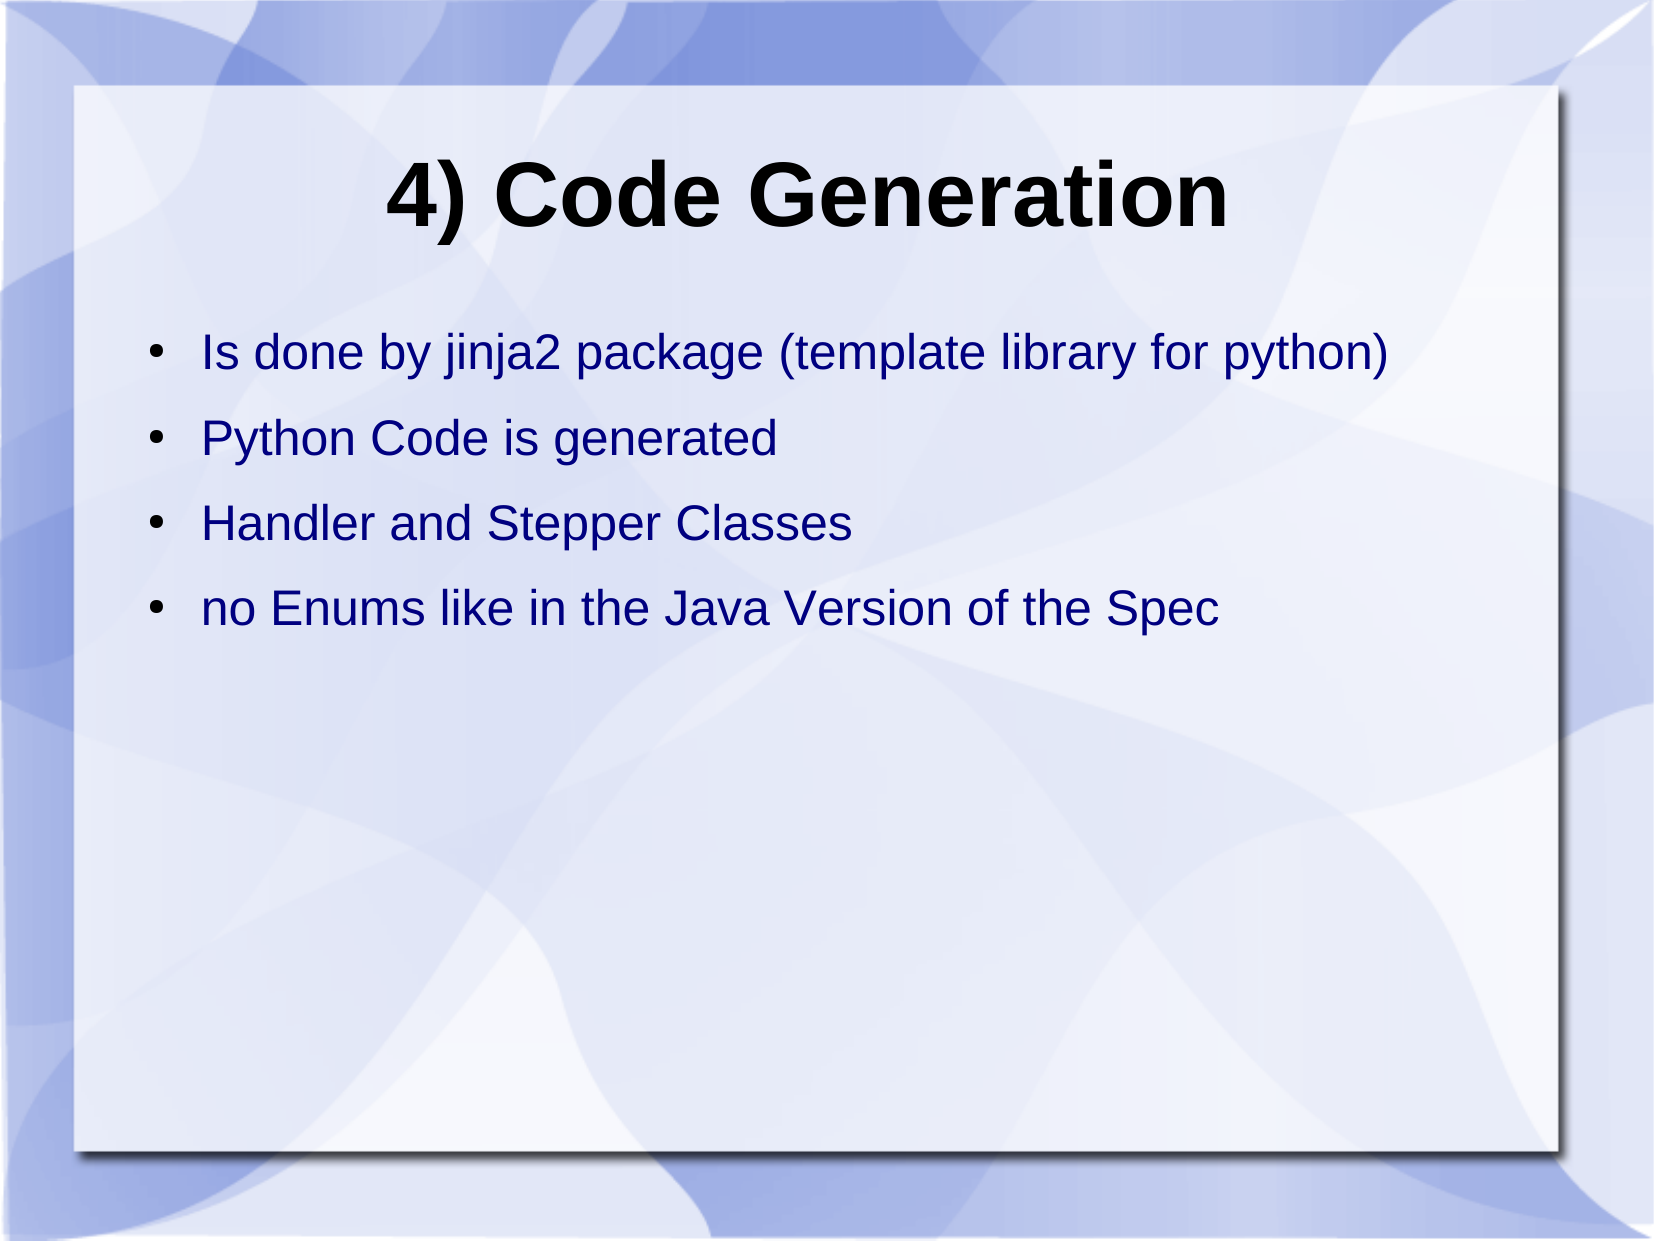

# 4) Code Generation
Is done by jinja2 package (template library for python)
Python Code is generated
Handler and Stepper Classes
no Enums like in the Java Version of the Spec